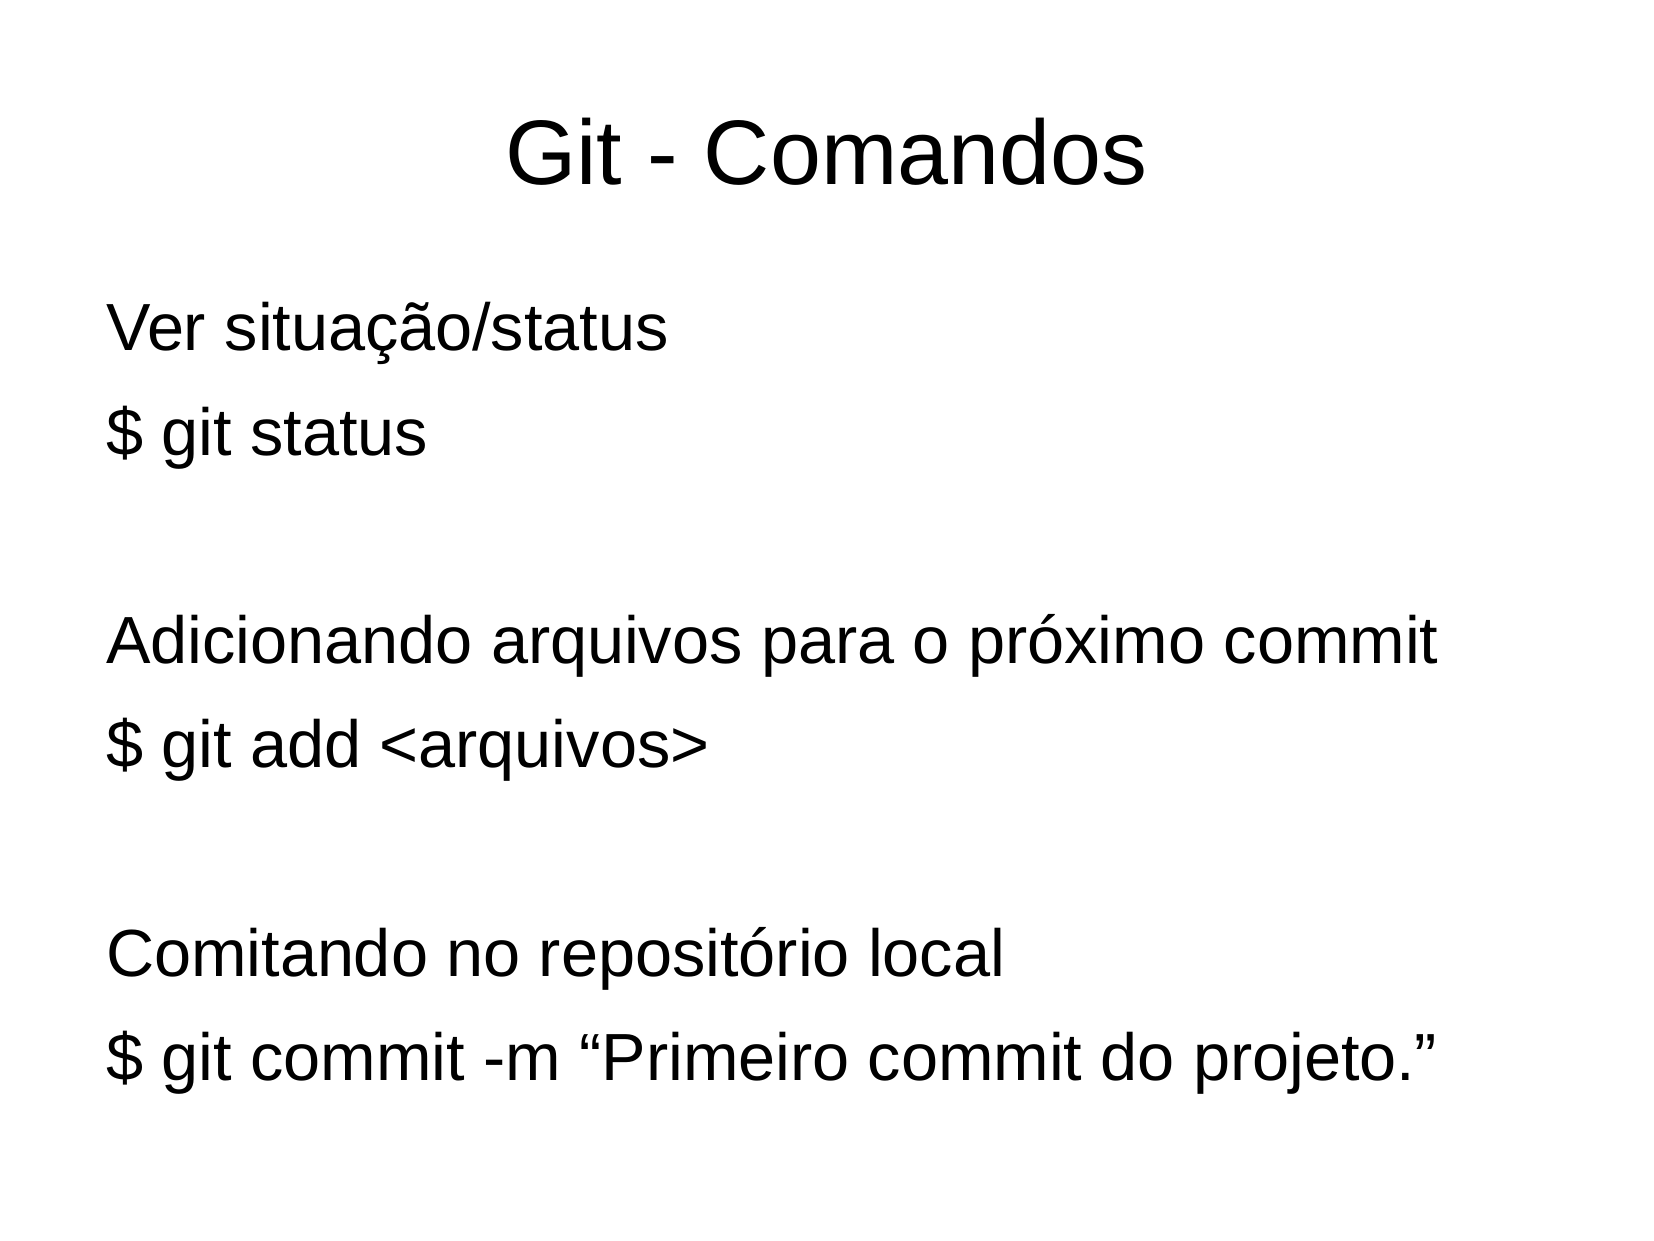

# Git - Comandos
Ver situação/status
$ git status
Adicionando arquivos para o próximo commit
$ git add <arquivos>
Comitando no repositório local
$ git commit -m “Primeiro commit do projeto.”